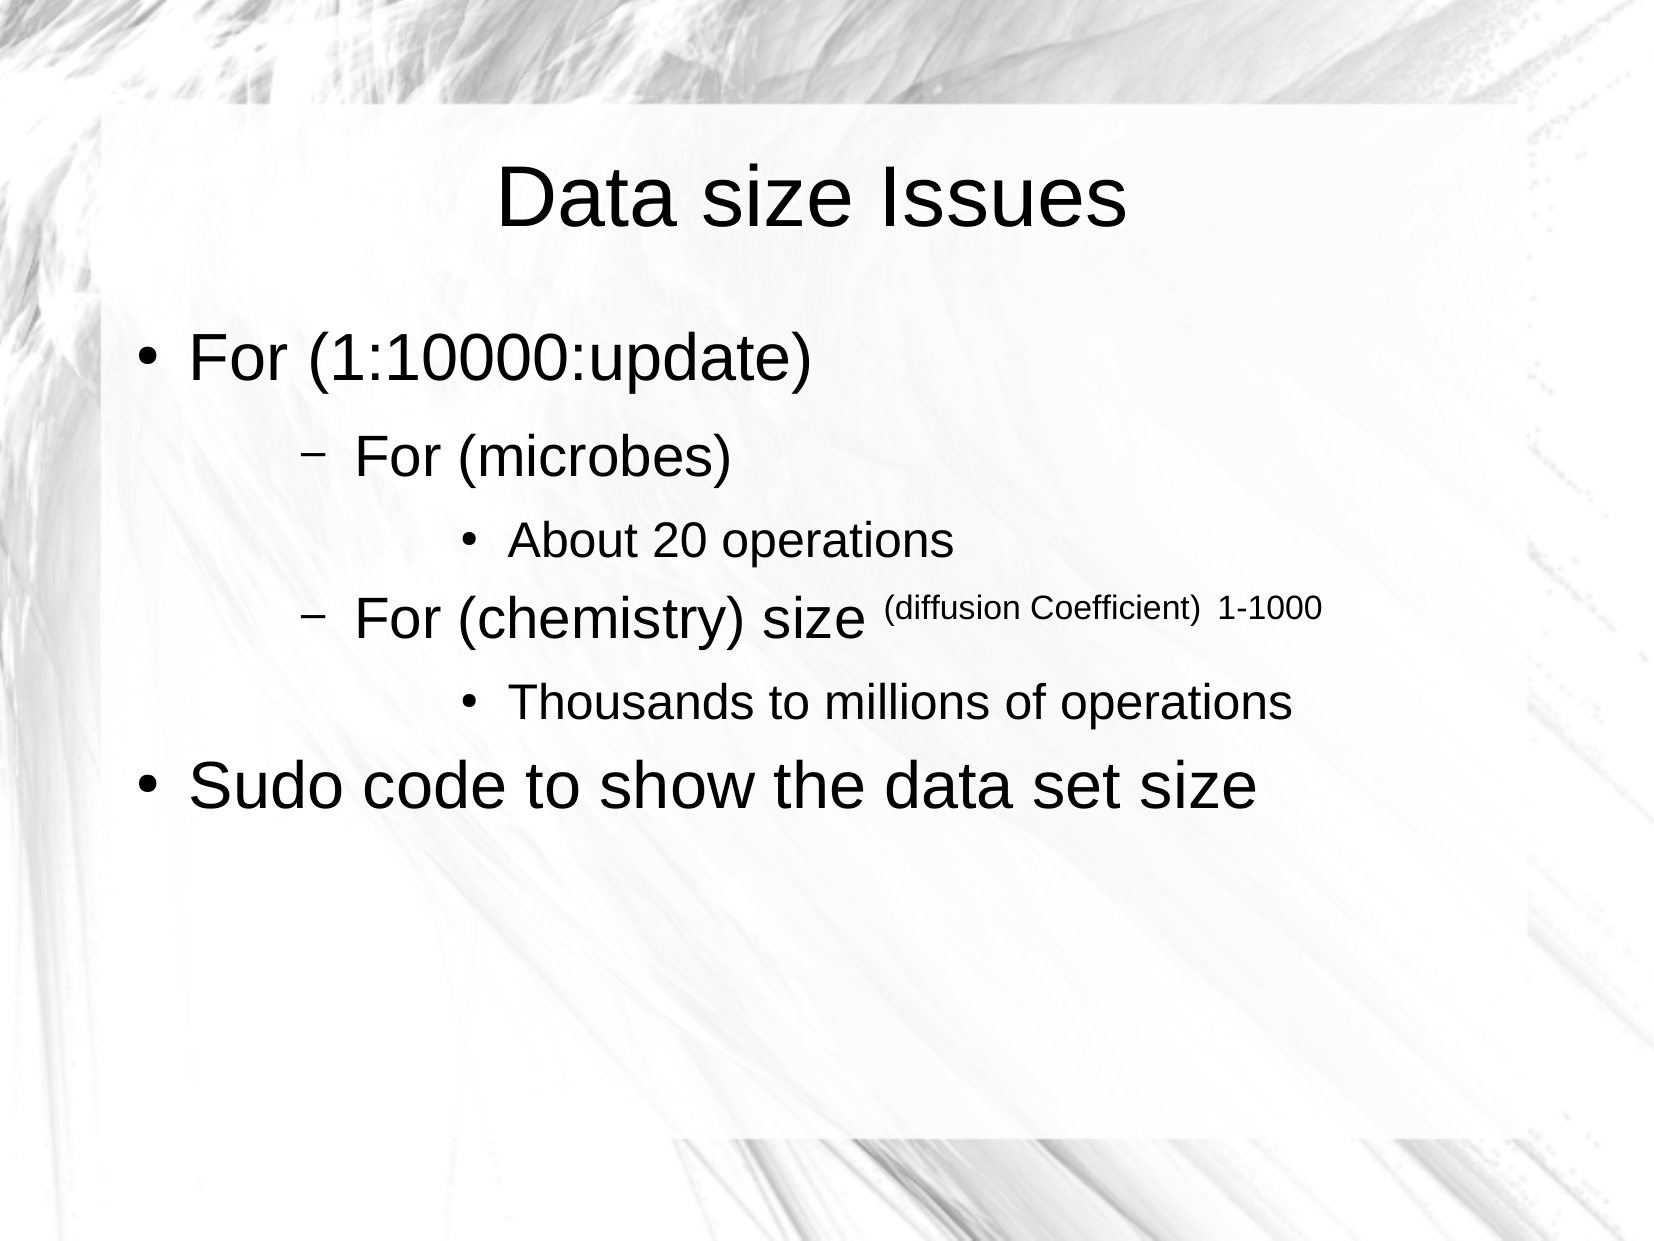

# Data size Issues
For (1:10000:update)
For (microbes)
About 20 operations
For (chemistry) size (diffusion Coefficient) 1-1000
Thousands to millions of operations
Sudo code to show the data set size